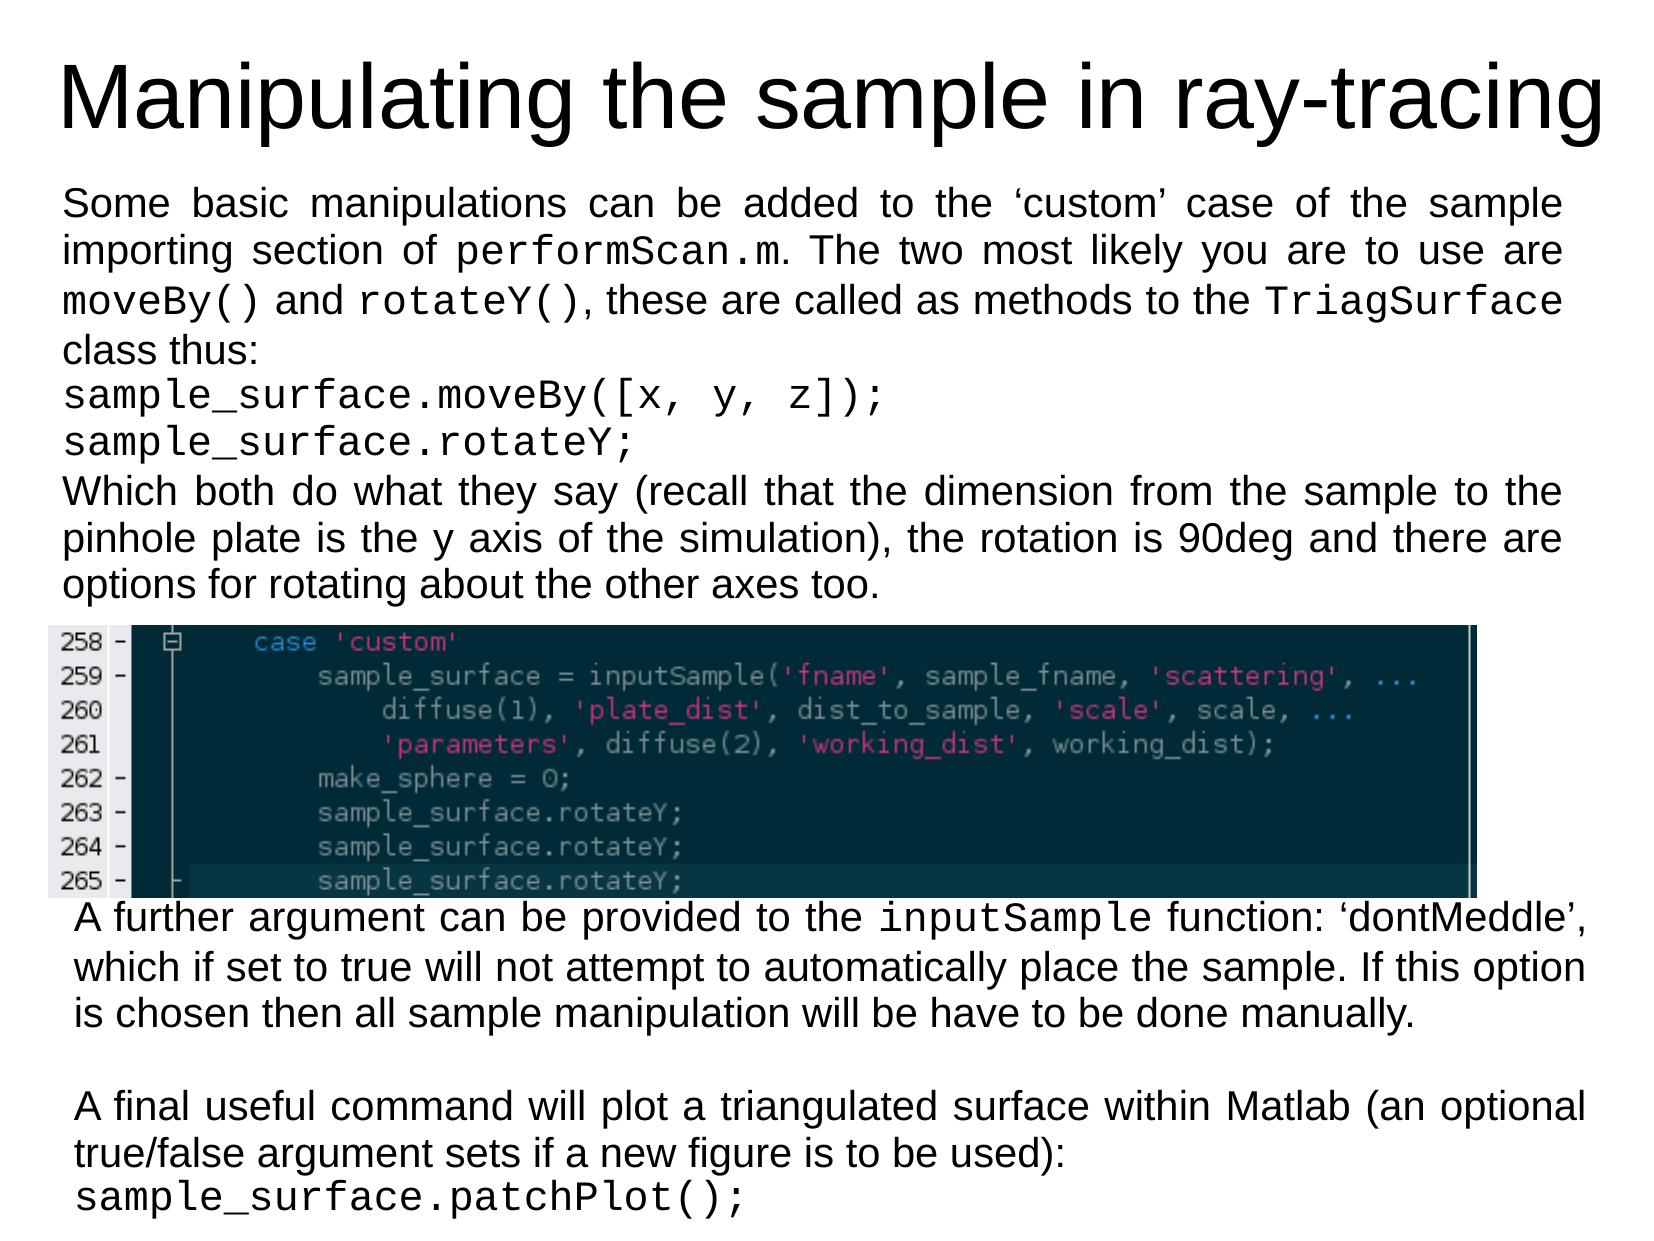

# Manipulating the sample in ray-tracing
Some basic manipulations can be added to the ‘custom’ case of the sample importing section of performScan.m. The two most likely you are to use are moveBy() and rotateY(), these are called as methods to the TriagSurface class thus:
sample_surface.moveBy([x, y, z]);
sample_surface.rotateY;
Which both do what they say (recall that the dimension from the sample to the pinhole plate is the y axis of the simulation), the rotation is 90deg and there are options for rotating about the other axes too.
A further argument can be provided to the inputSample function: ‘dontMeddle’, which if set to true will not attempt to automatically place the sample. If this option is chosen then all sample manipulation will be have to be done manually.
A final useful command will plot a triangulated surface within Matlab (an optional true/false argument sets if a new figure is to be used):
sample_surface.patchPlot();